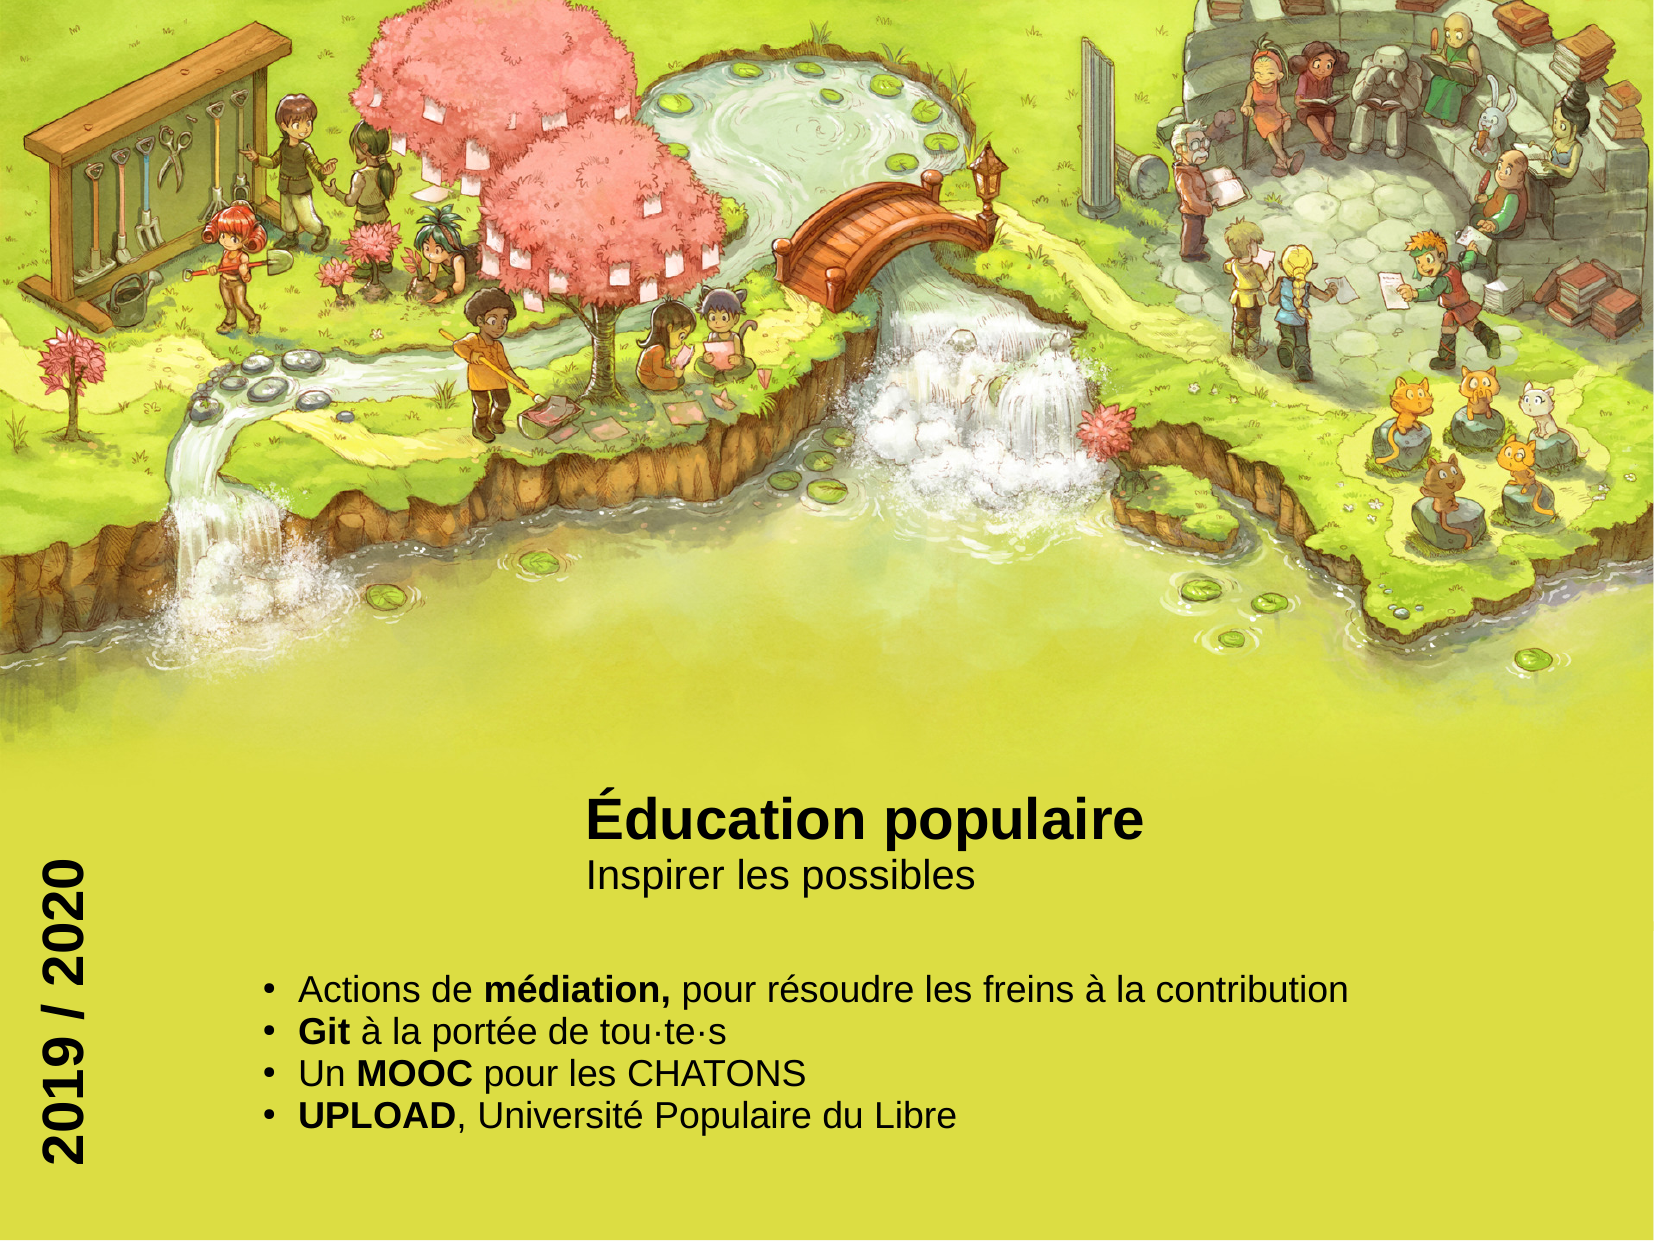

Éducation populaire
Inspirer les possibles
2019 / 2020
Actions de médiation, pour résoudre les freins à la contribution
Git à la portée de tou·te·s
Un MOOC pour les CHATONS
UPLOAD, Université Populaire du Libre